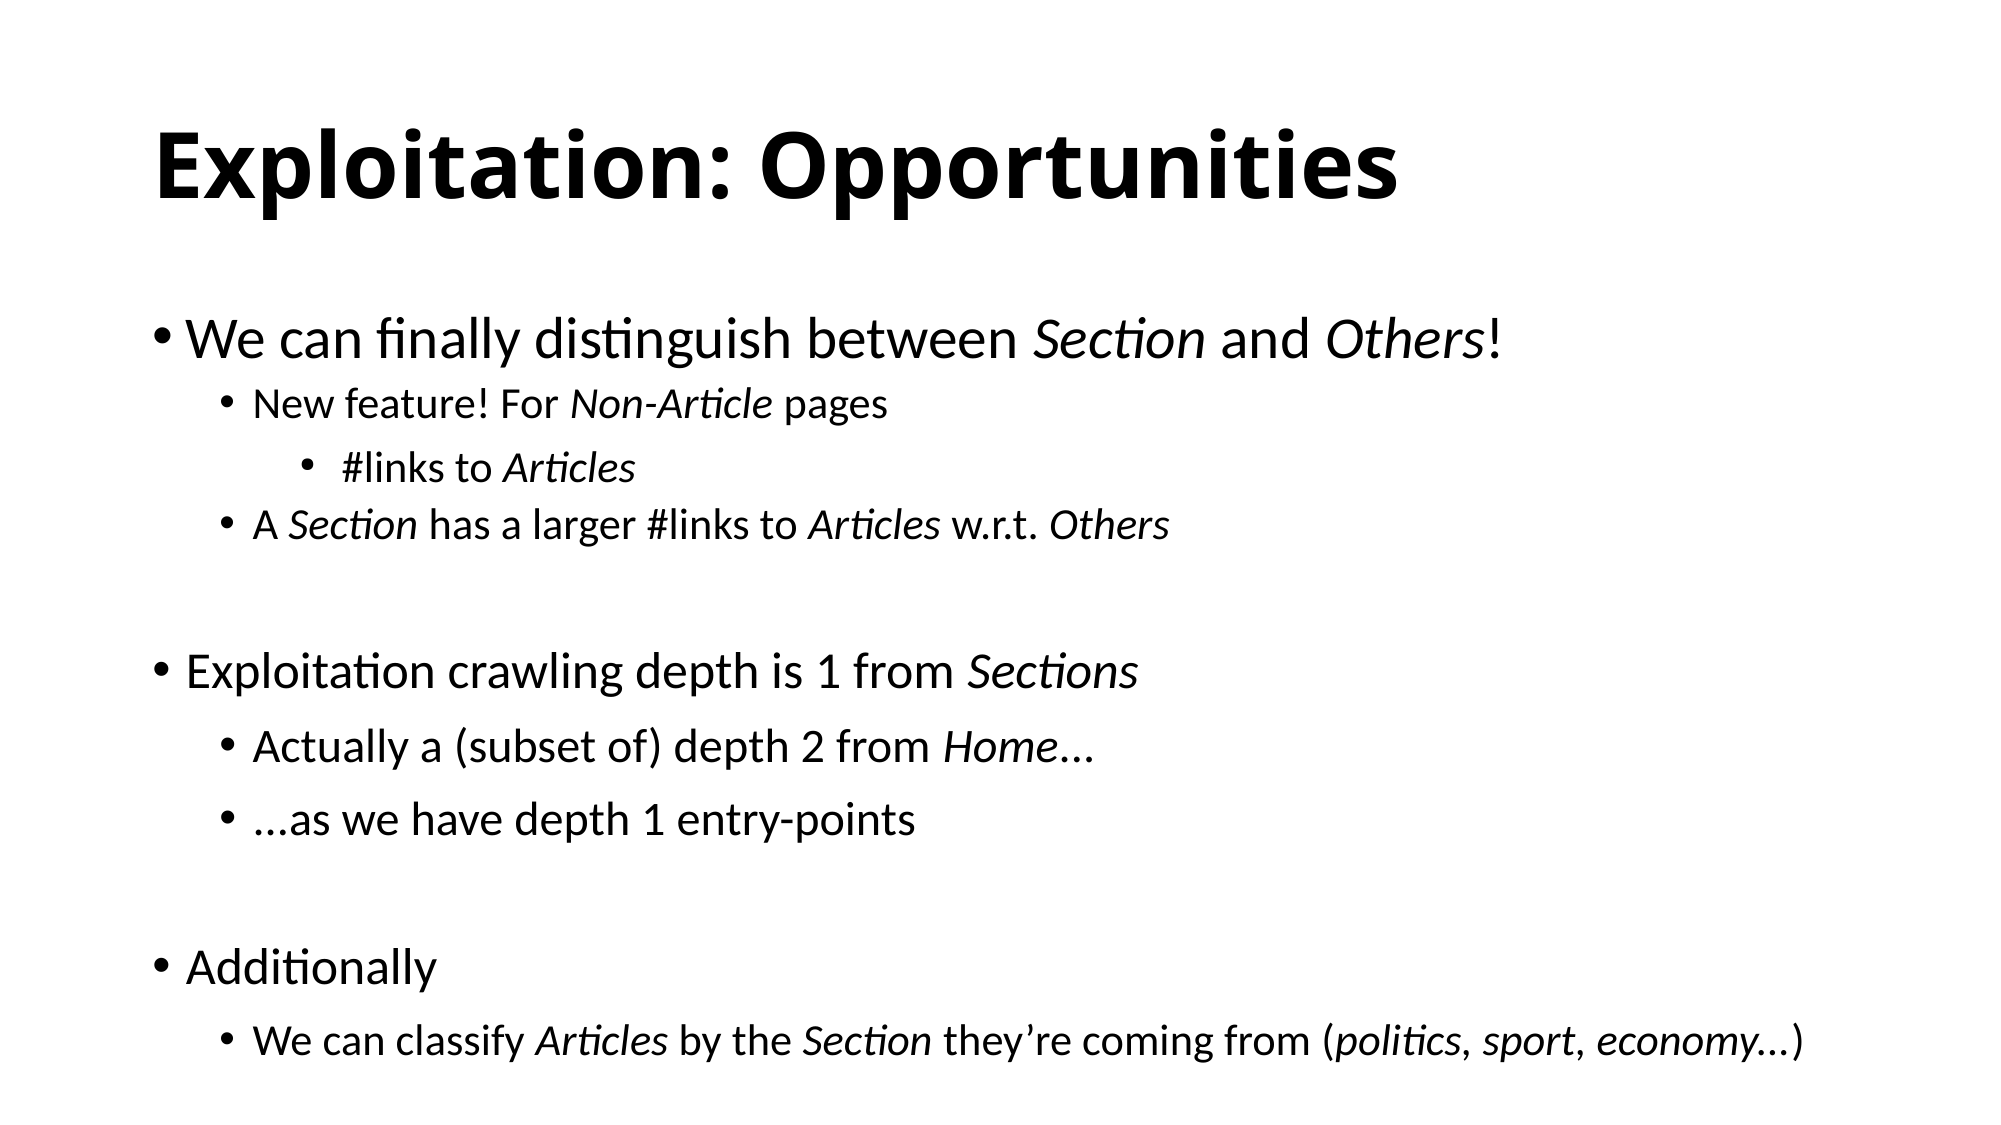

# Exploitation: Opportunities
We can finally distinguish between Section and Others!
New feature! For Non-Article pages
#links to Articles
A Section has a larger #links to Articles w.r.t. Others
Exploitation crawling depth is 1 from Sections
Actually a (subset of) depth 2 from Home...
...as we have depth 1 entry-points
Additionally
We can classify Articles by the Section they’re coming from (politics, sport, economy...)